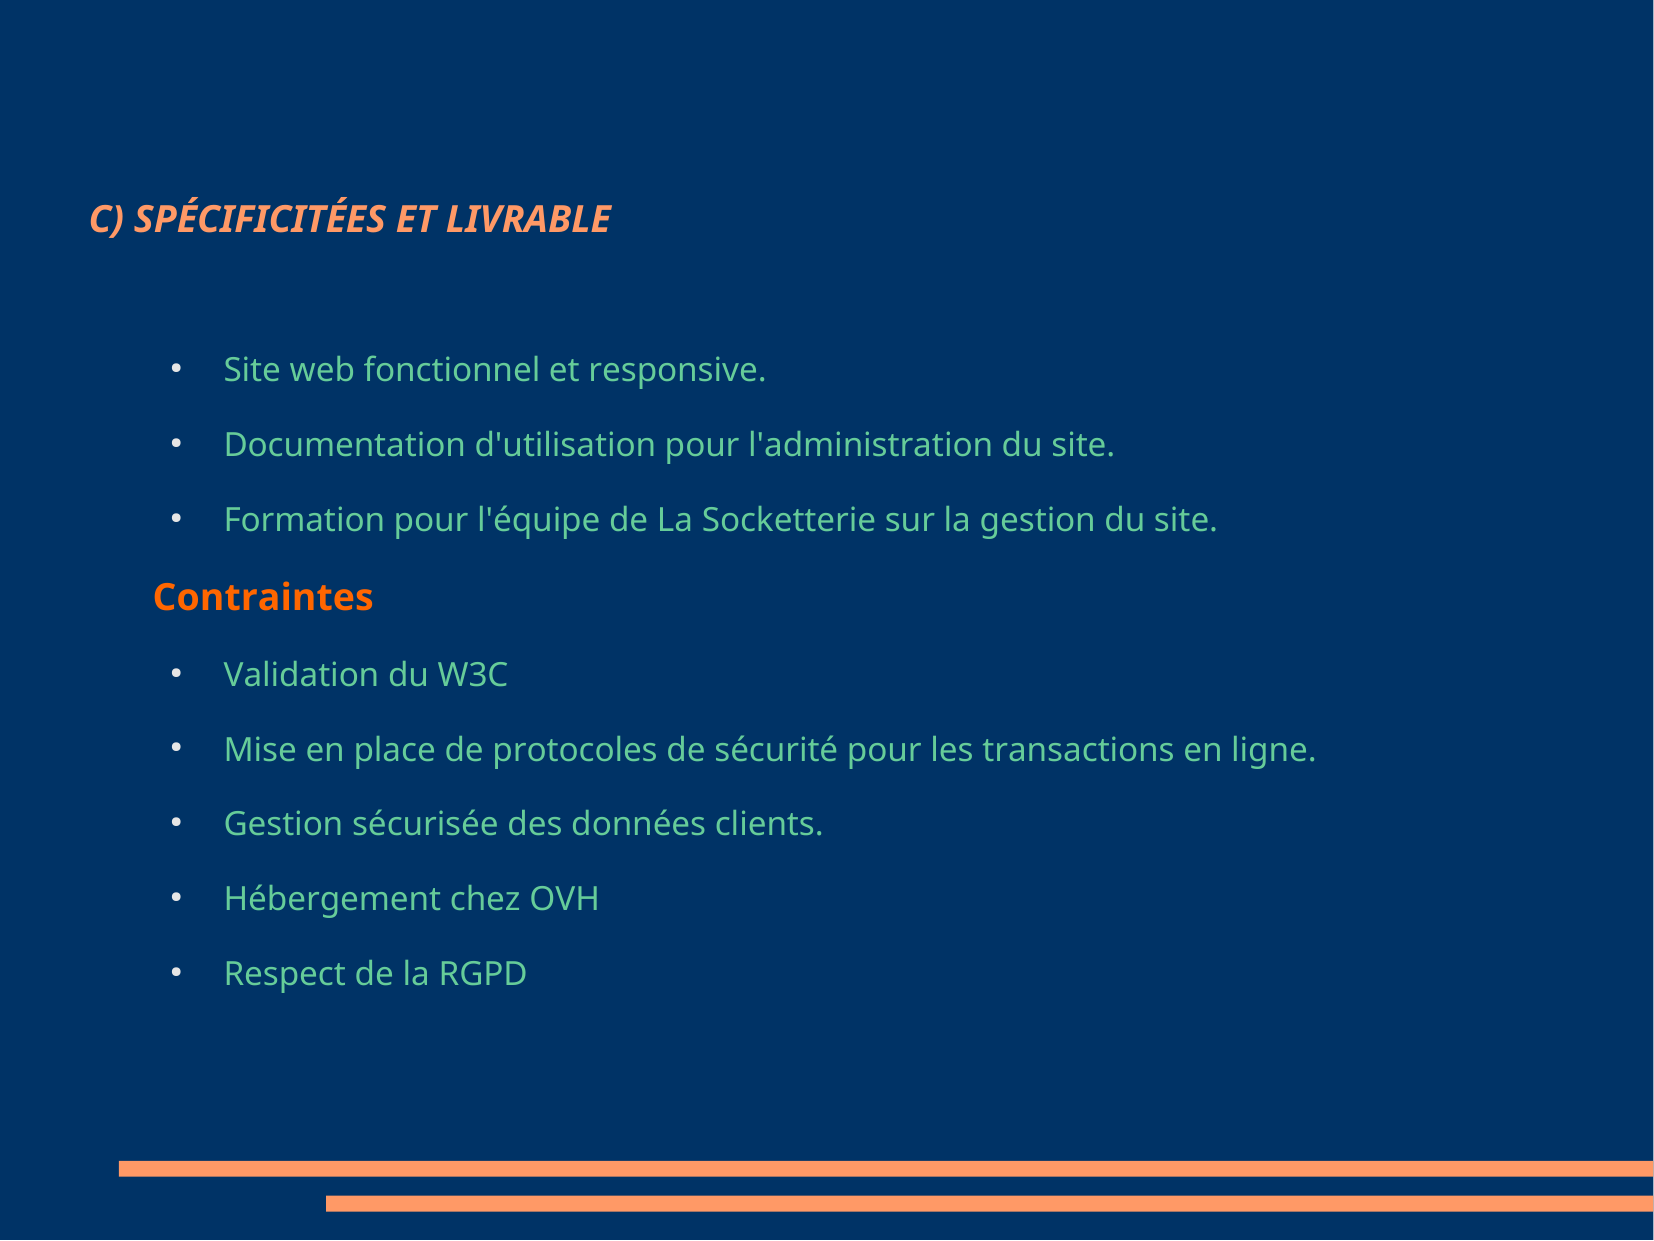

# C) SPÉCIFICITÉES ET LIVRABLE
Site web fonctionnel et responsive.
Documentation d'utilisation pour l'administration du site.
Formation pour l'équipe de La Socketterie sur la gestion du site.
Contraintes
Validation du W3C
Mise en place de protocoles de sécurité pour les transactions en ligne.
Gestion sécurisée des données clients.
Hébergement chez OVH
Respect de la RGPD